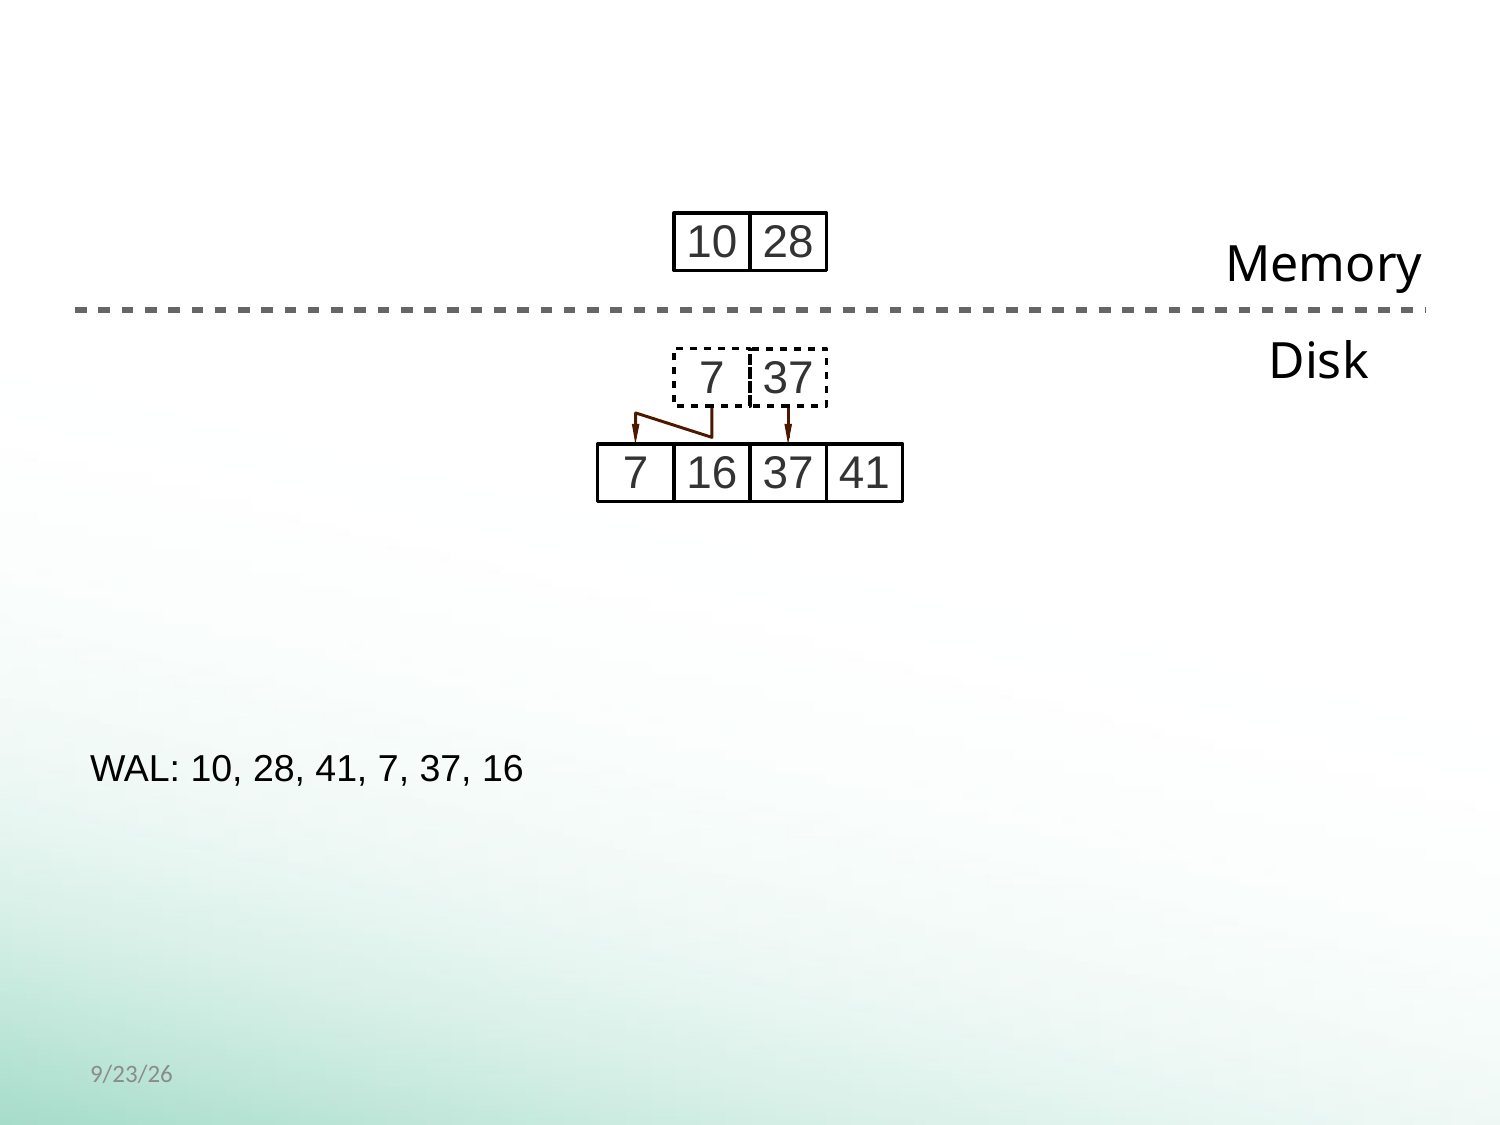

10
28
Memory
Disk
7
37
7
16
37
41
WAL: 10, 28, 41, 7, 37, 16